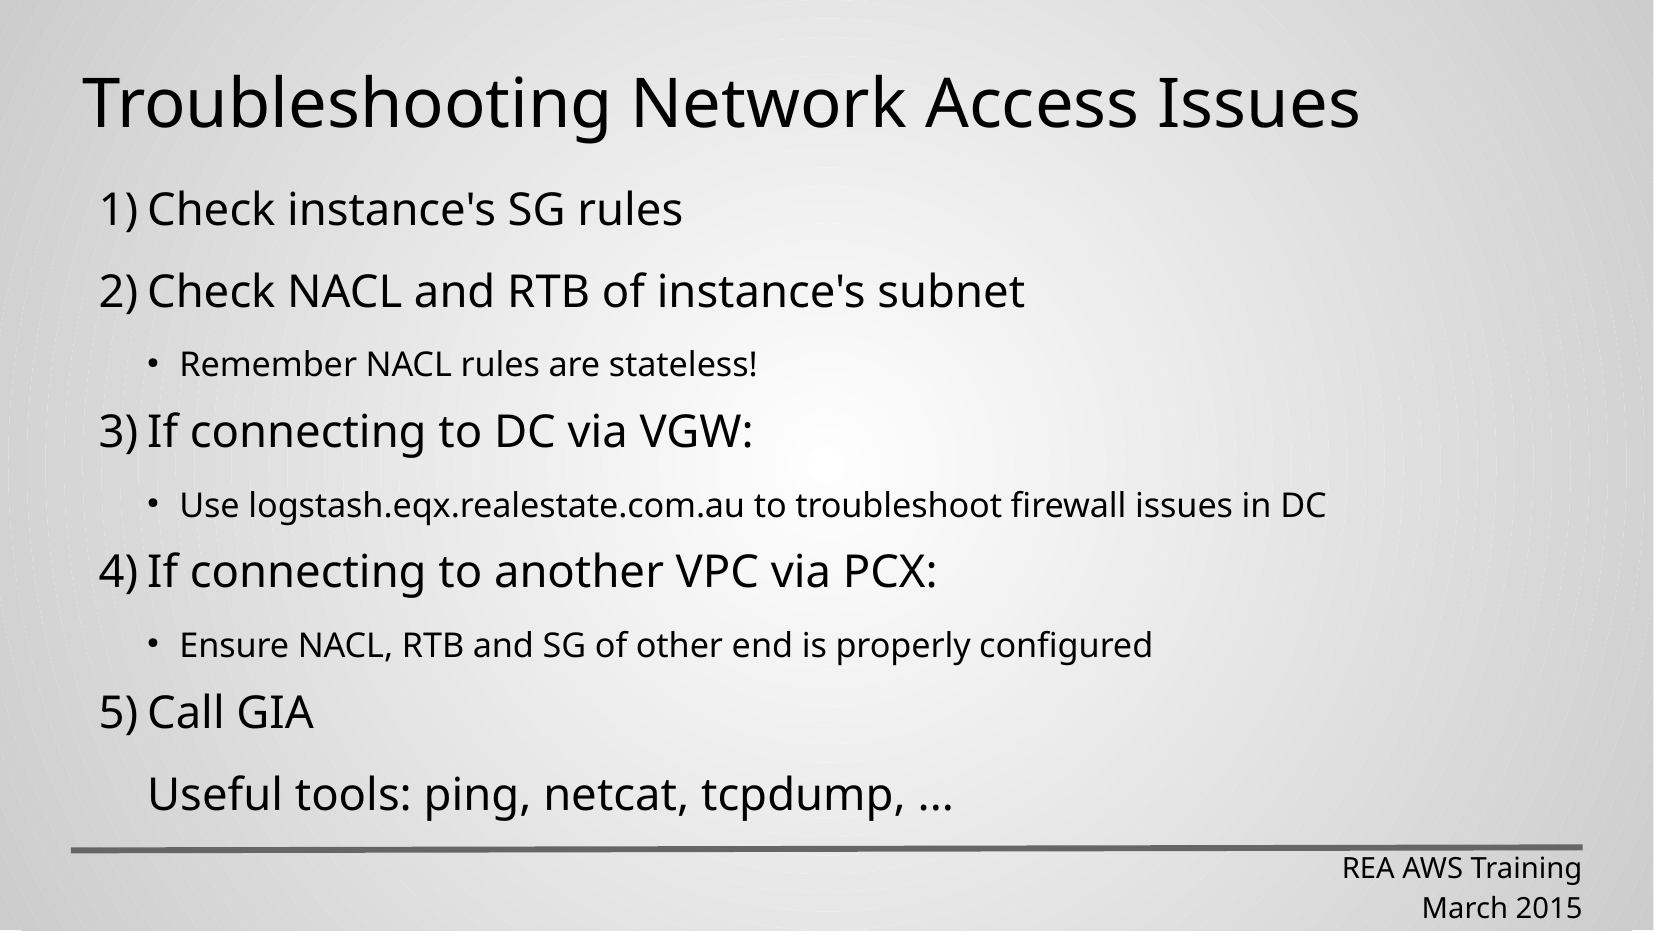

# Troubleshooting Network Access Issues
Check instance's SG rules
Check NACL and RTB of instance's subnet
Remember NACL rules are stateless!
If connecting to DC via VGW:
Use logstash.eqx.realestate.com.au to troubleshoot firewall issues in DC
If connecting to another VPC via PCX:
Ensure NACL, RTB and SG of other end is properly configured
Call GIA
Useful tools: ping, netcat, tcpdump, ...